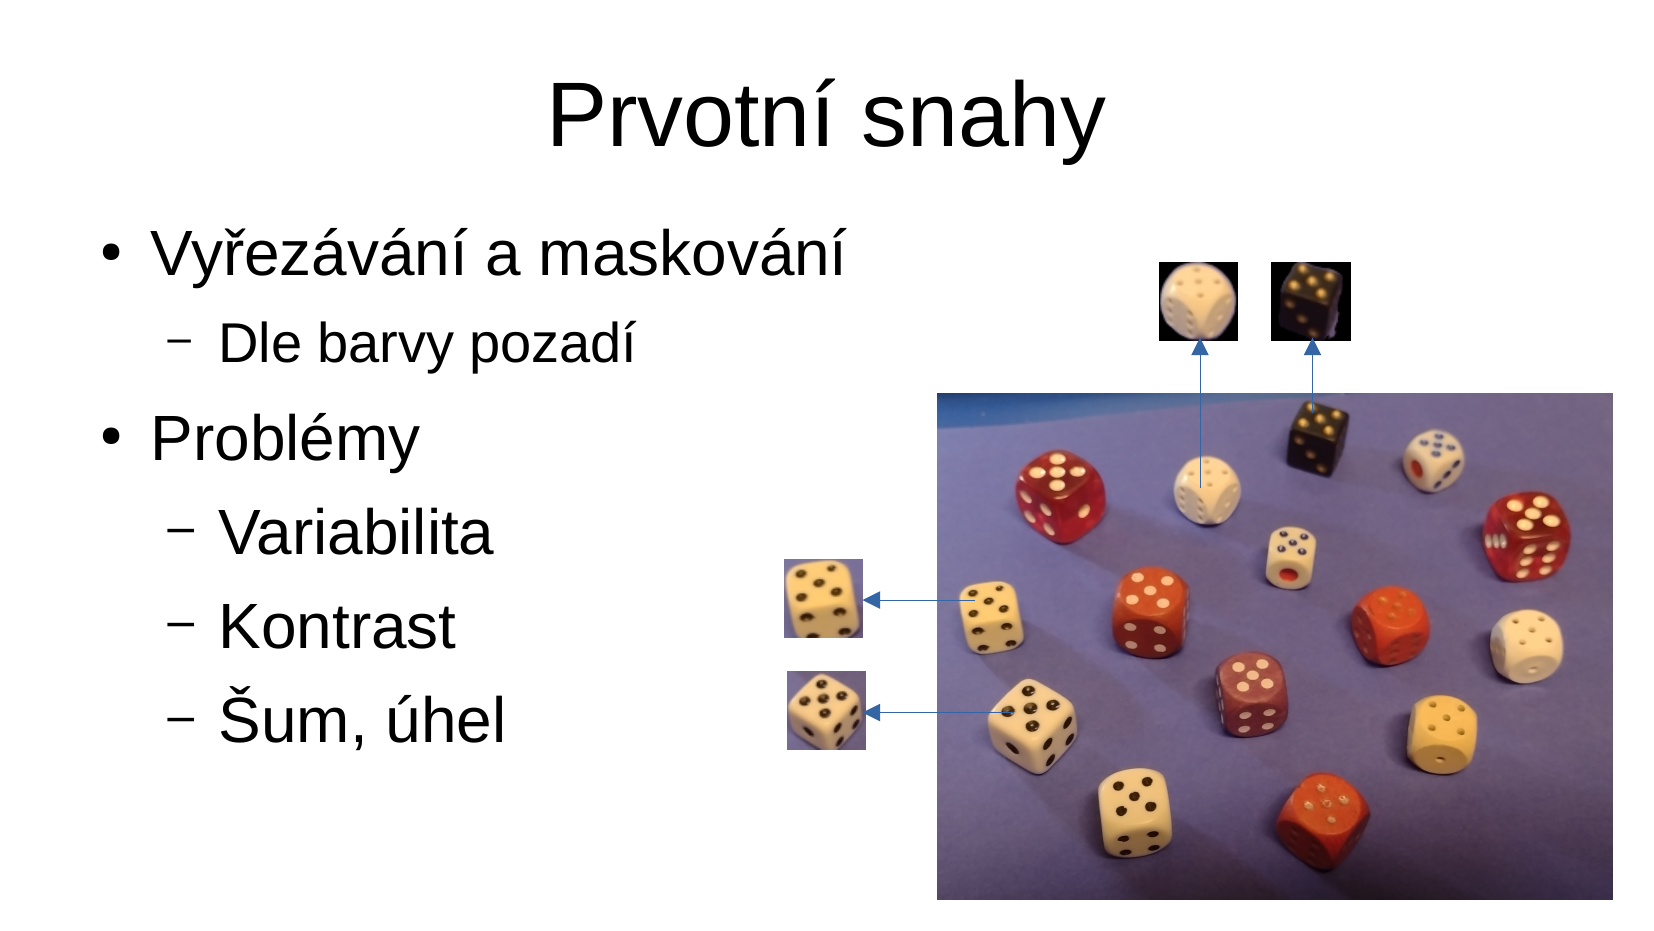

# Prvotní snahy
Vyřezávání a maskování
Dle barvy pozadí
Problémy
Variabilita
Kontrast
Šum, úhel